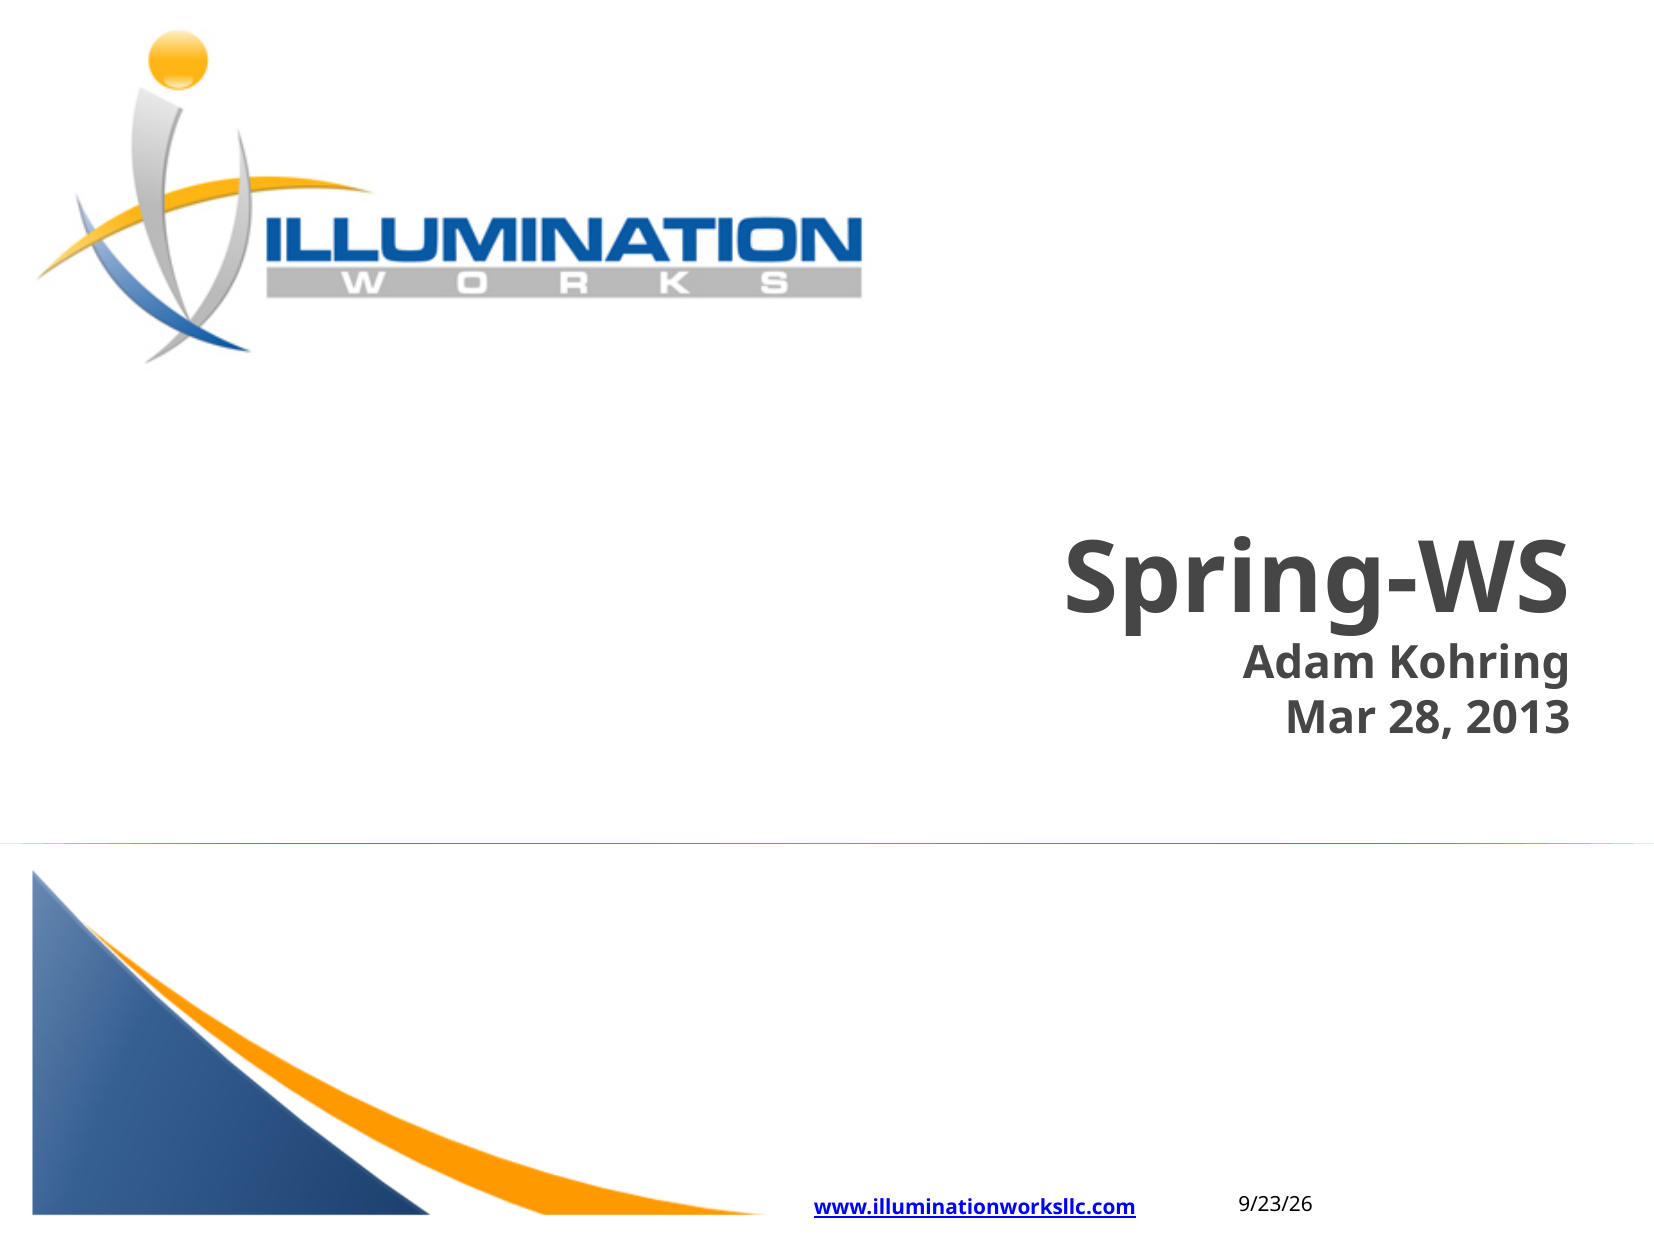

# Spring-WS Adam Kohring Mar 28, 2013